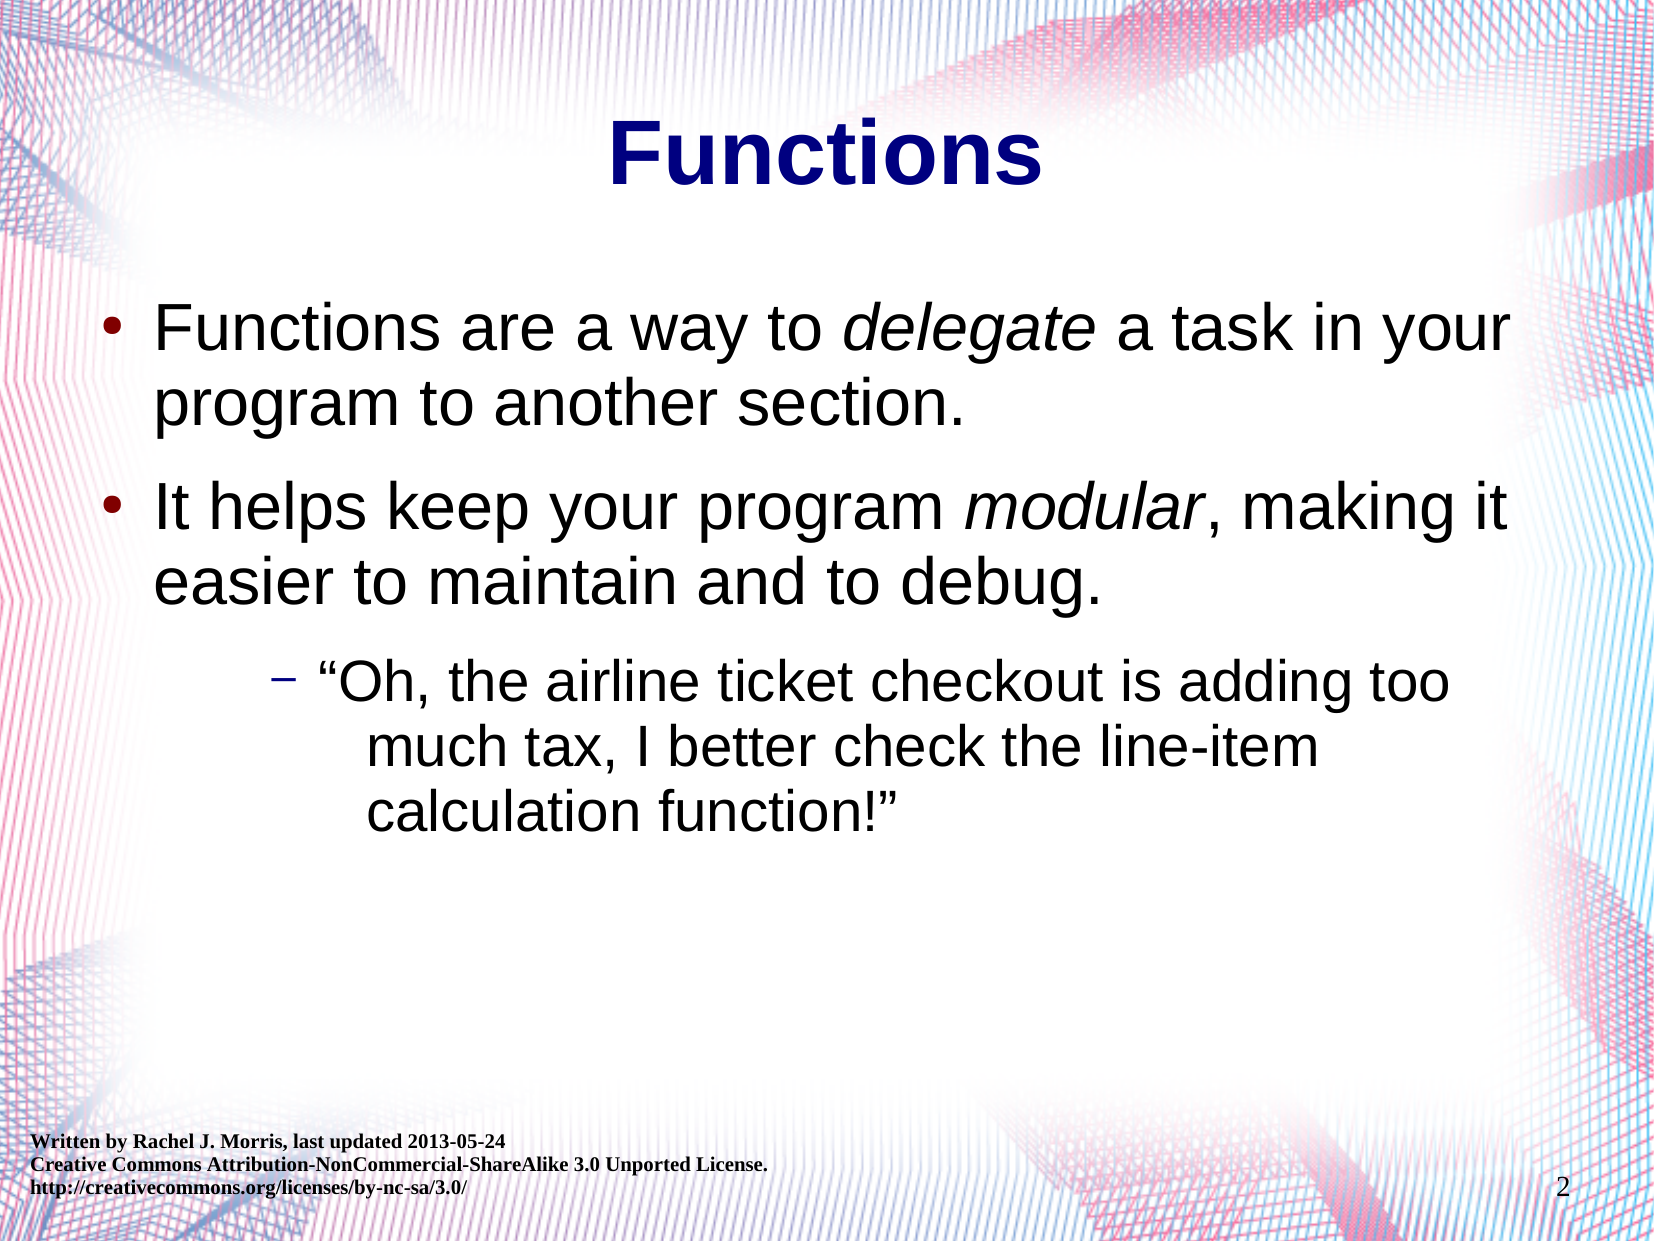

# Functions
Functions are a way to delegate a task in your program to another section.
It helps keep your program modular, making it easier to maintain and to debug.
“Oh, the airline ticket checkout is adding too much tax, I better check the line-item calculation function!”
2